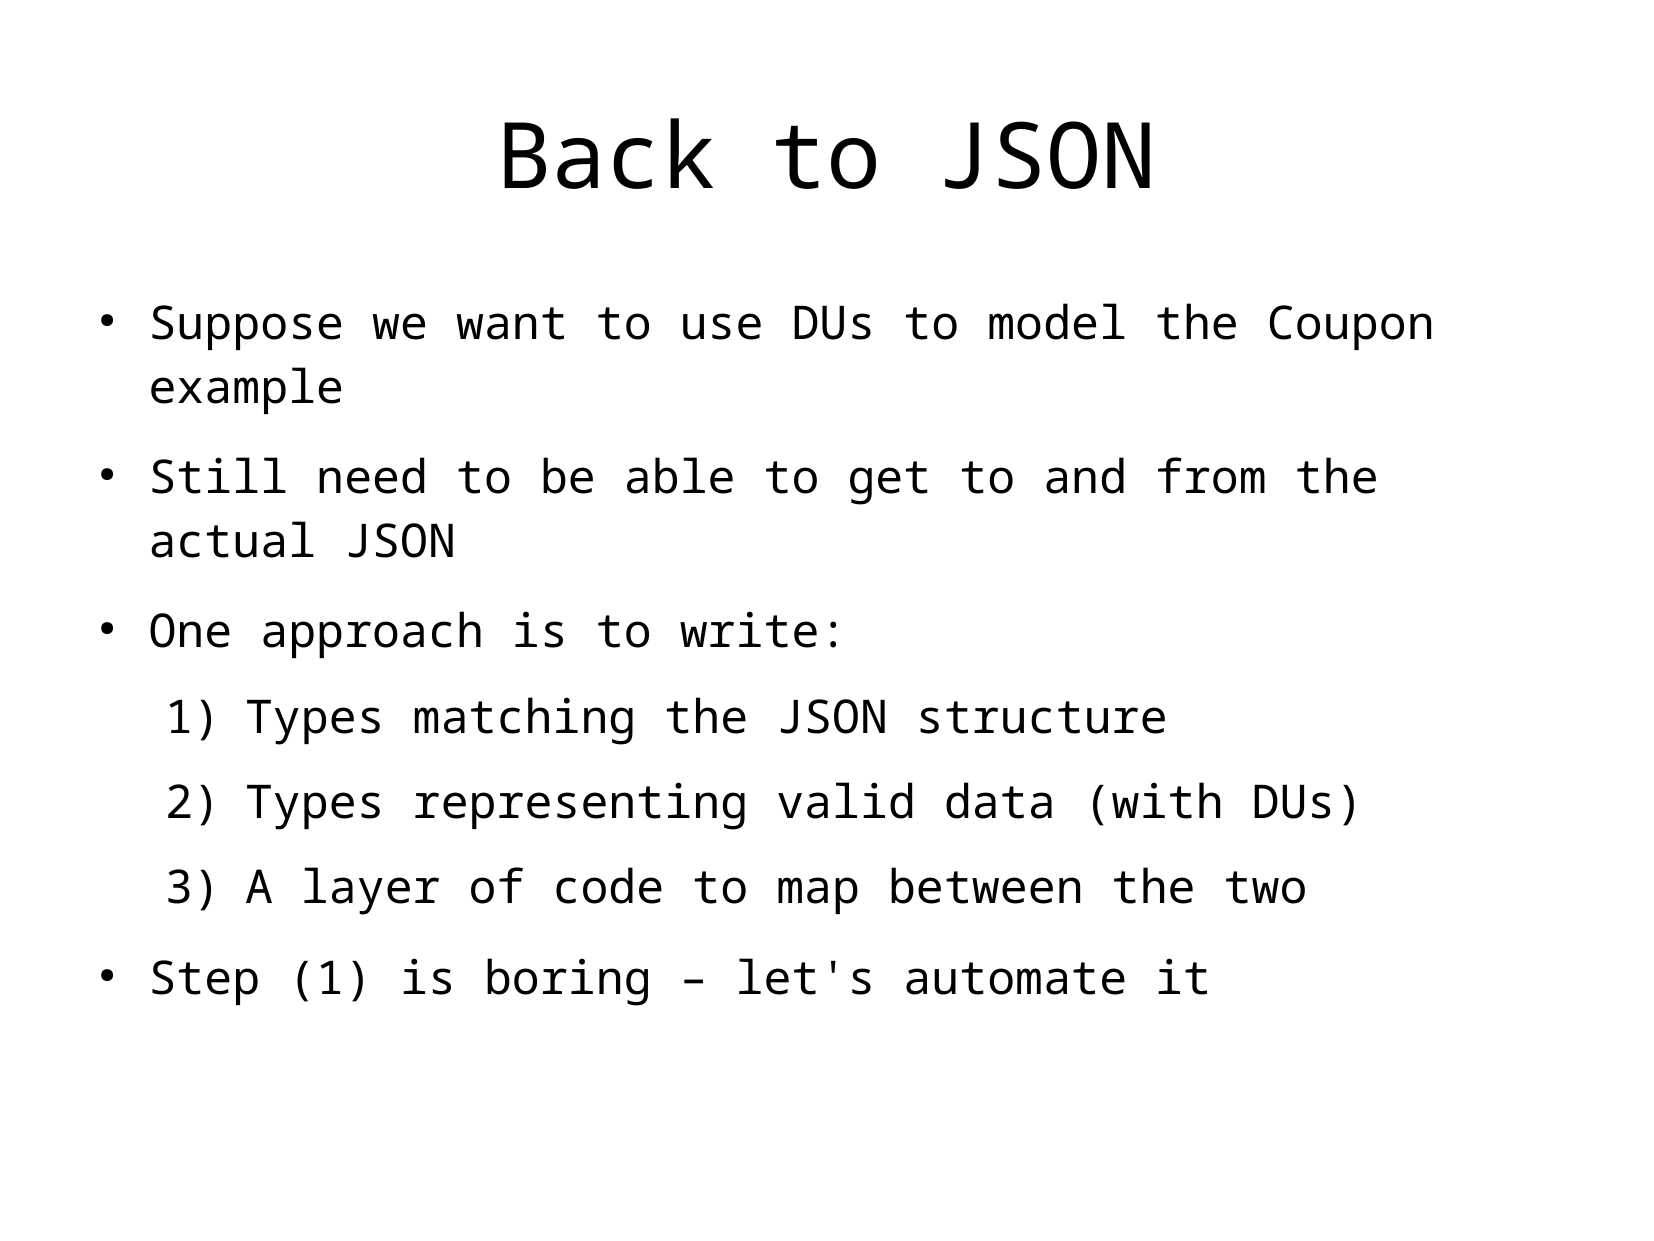

# Back to JSON
Suppose we want to use DUs to model the Coupon example
Still need to be able to get to and from the actual JSON
One approach is to write:
 Types matching the JSON structure
 Types representing valid data (with DUs)
 A layer of code to map between the two
Step (1) is boring – let's automate it